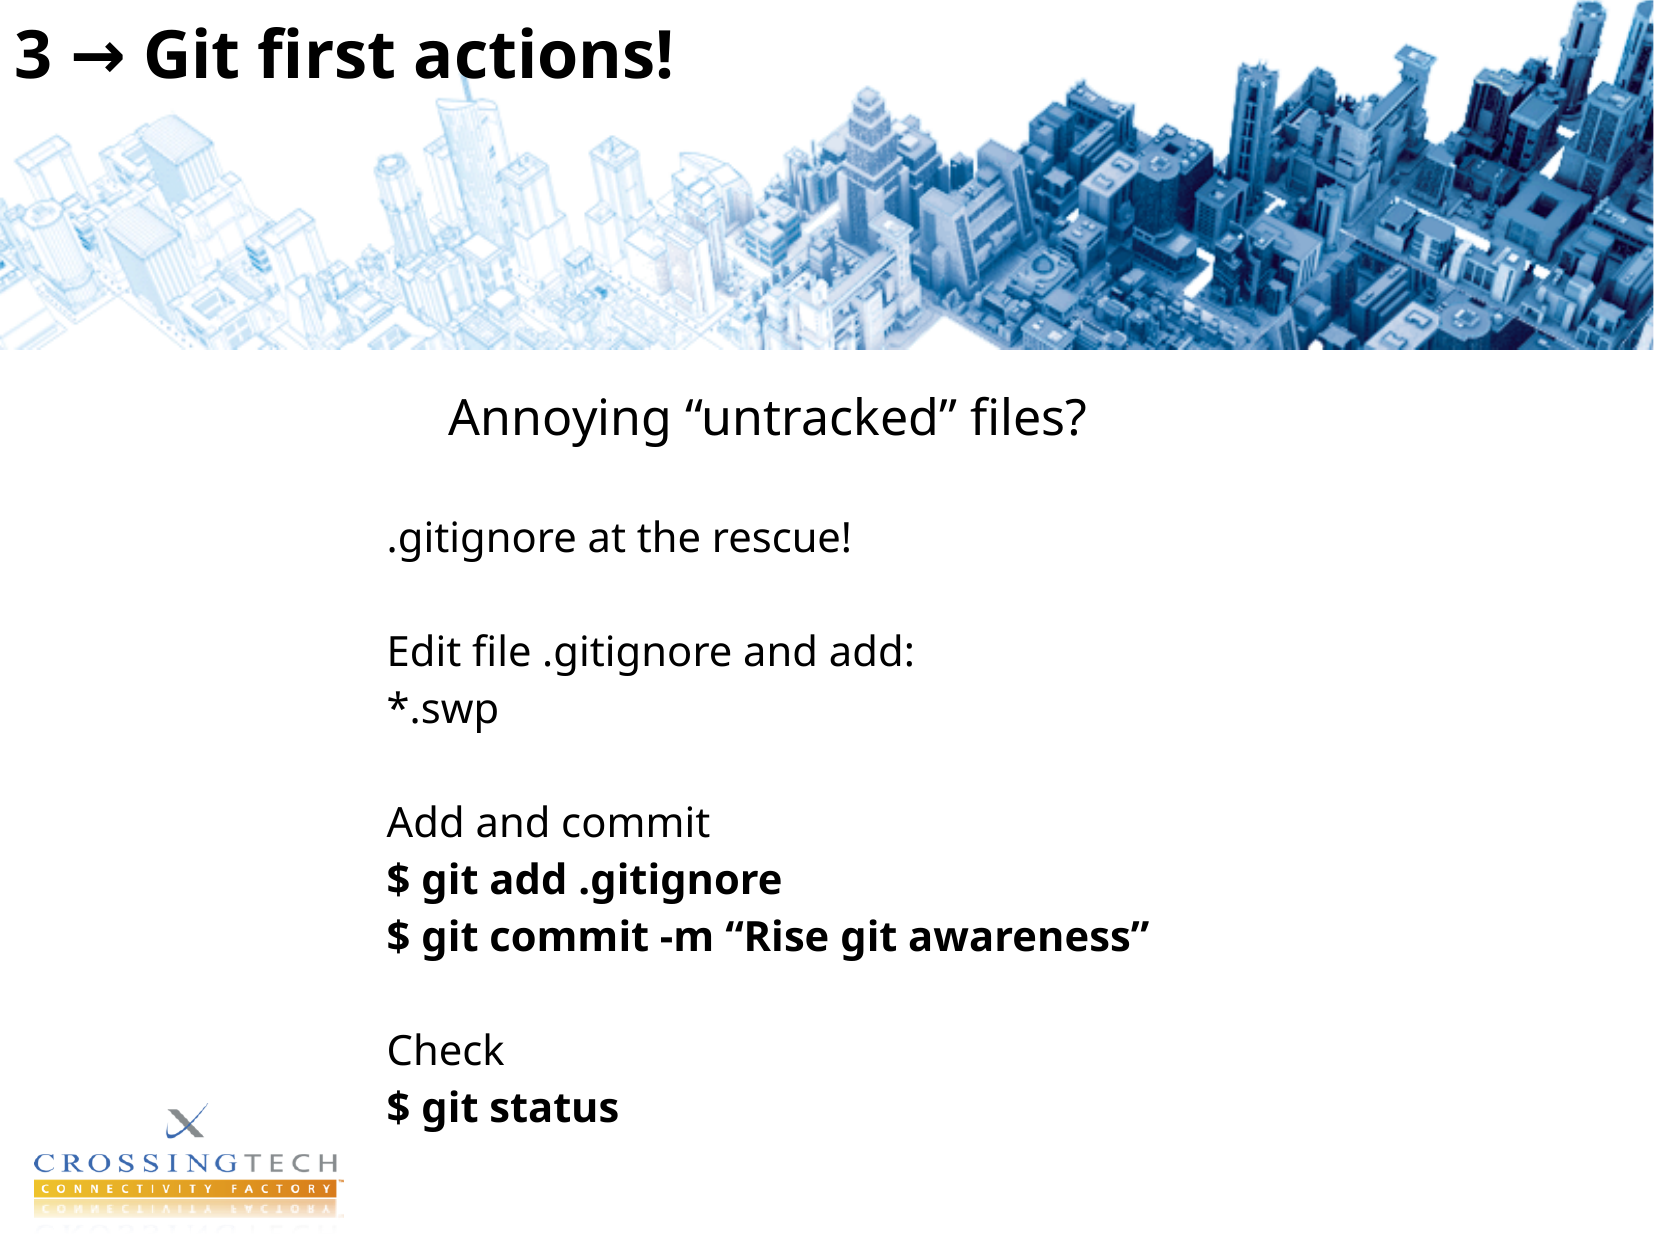

3 → Git first actions!
Annoying “untracked” files?
.gitignore at the rescue!
Edit file .gitignore and add:
*.swp
Add and commit
$ git add .gitignore
$ git commit -m “Rise git awareness”
Check
$ git status